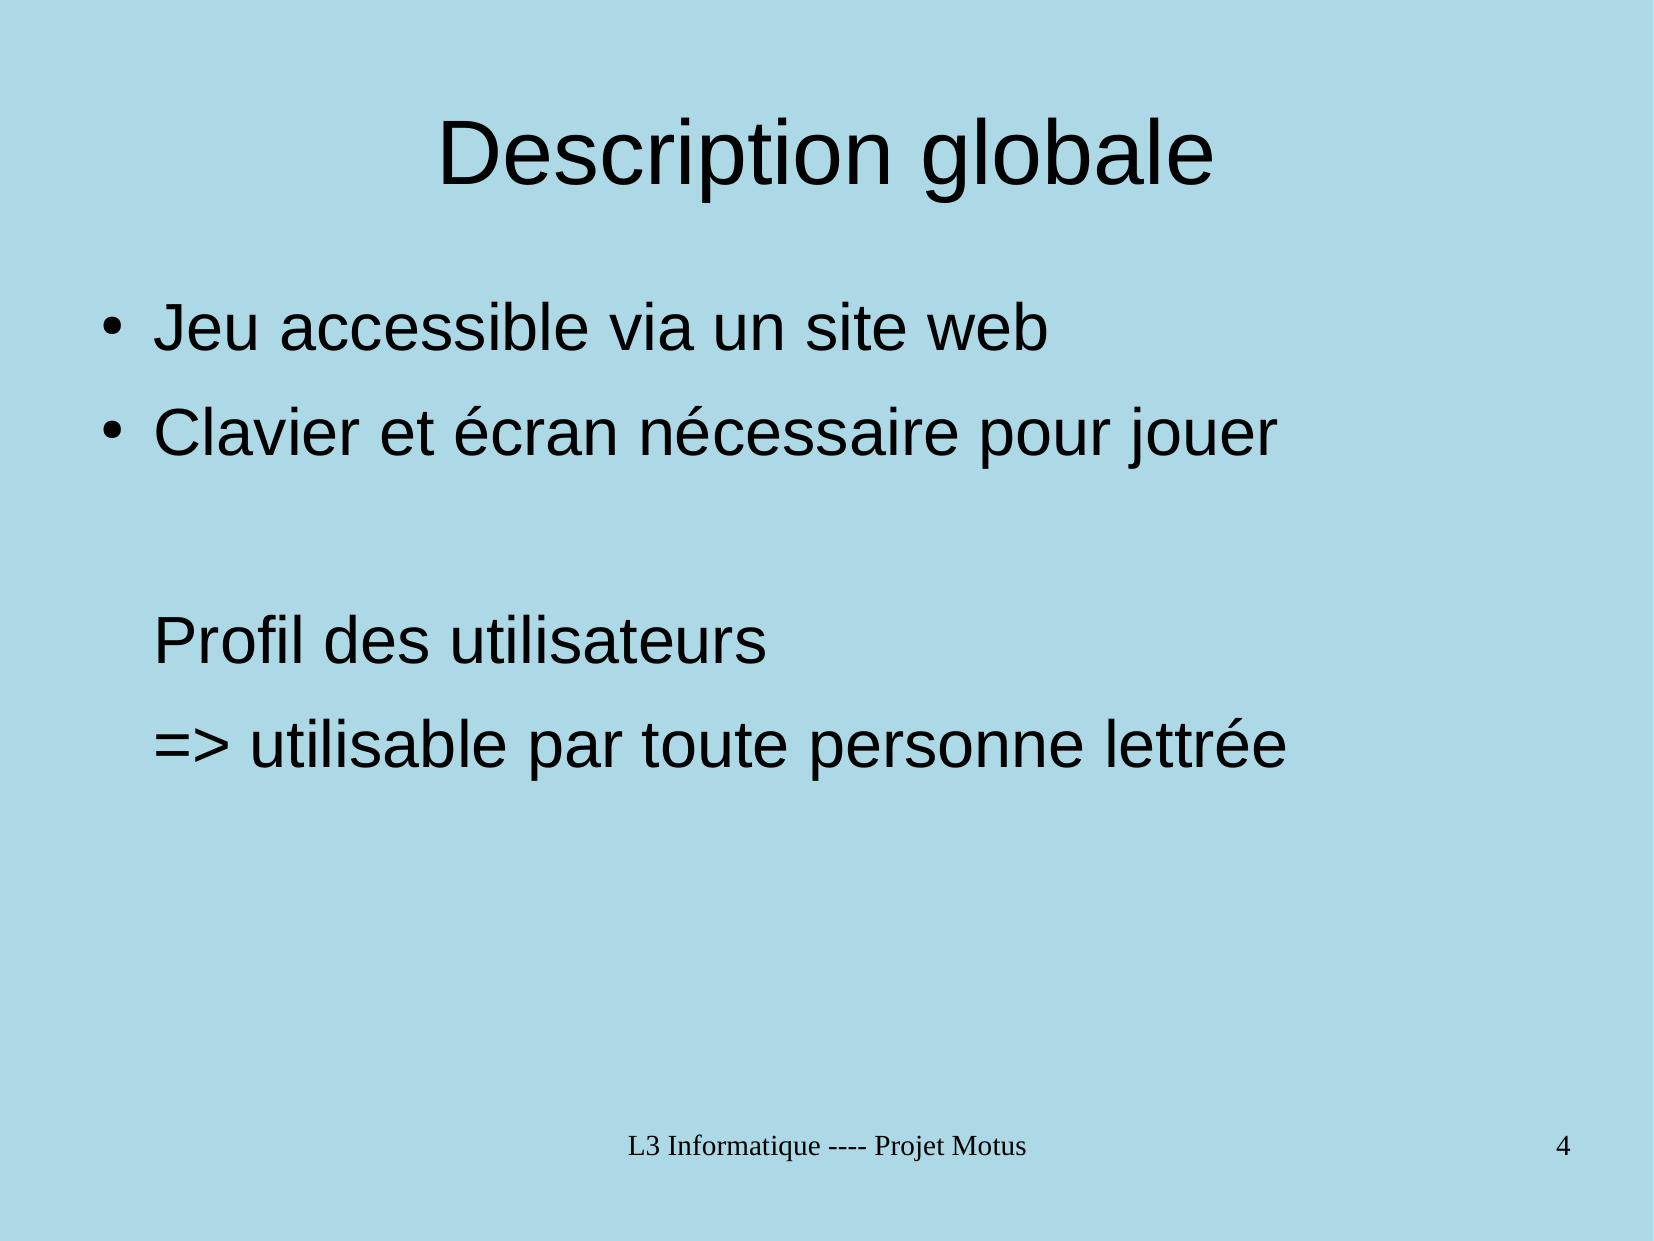

# Description globale
Jeu accessible via un site web
Clavier et écran nécessaire pour jouer
Profil des utilisateurs
=> utilisable par toute personne lettrée
L3 Informatique ---- Projet Motus
4